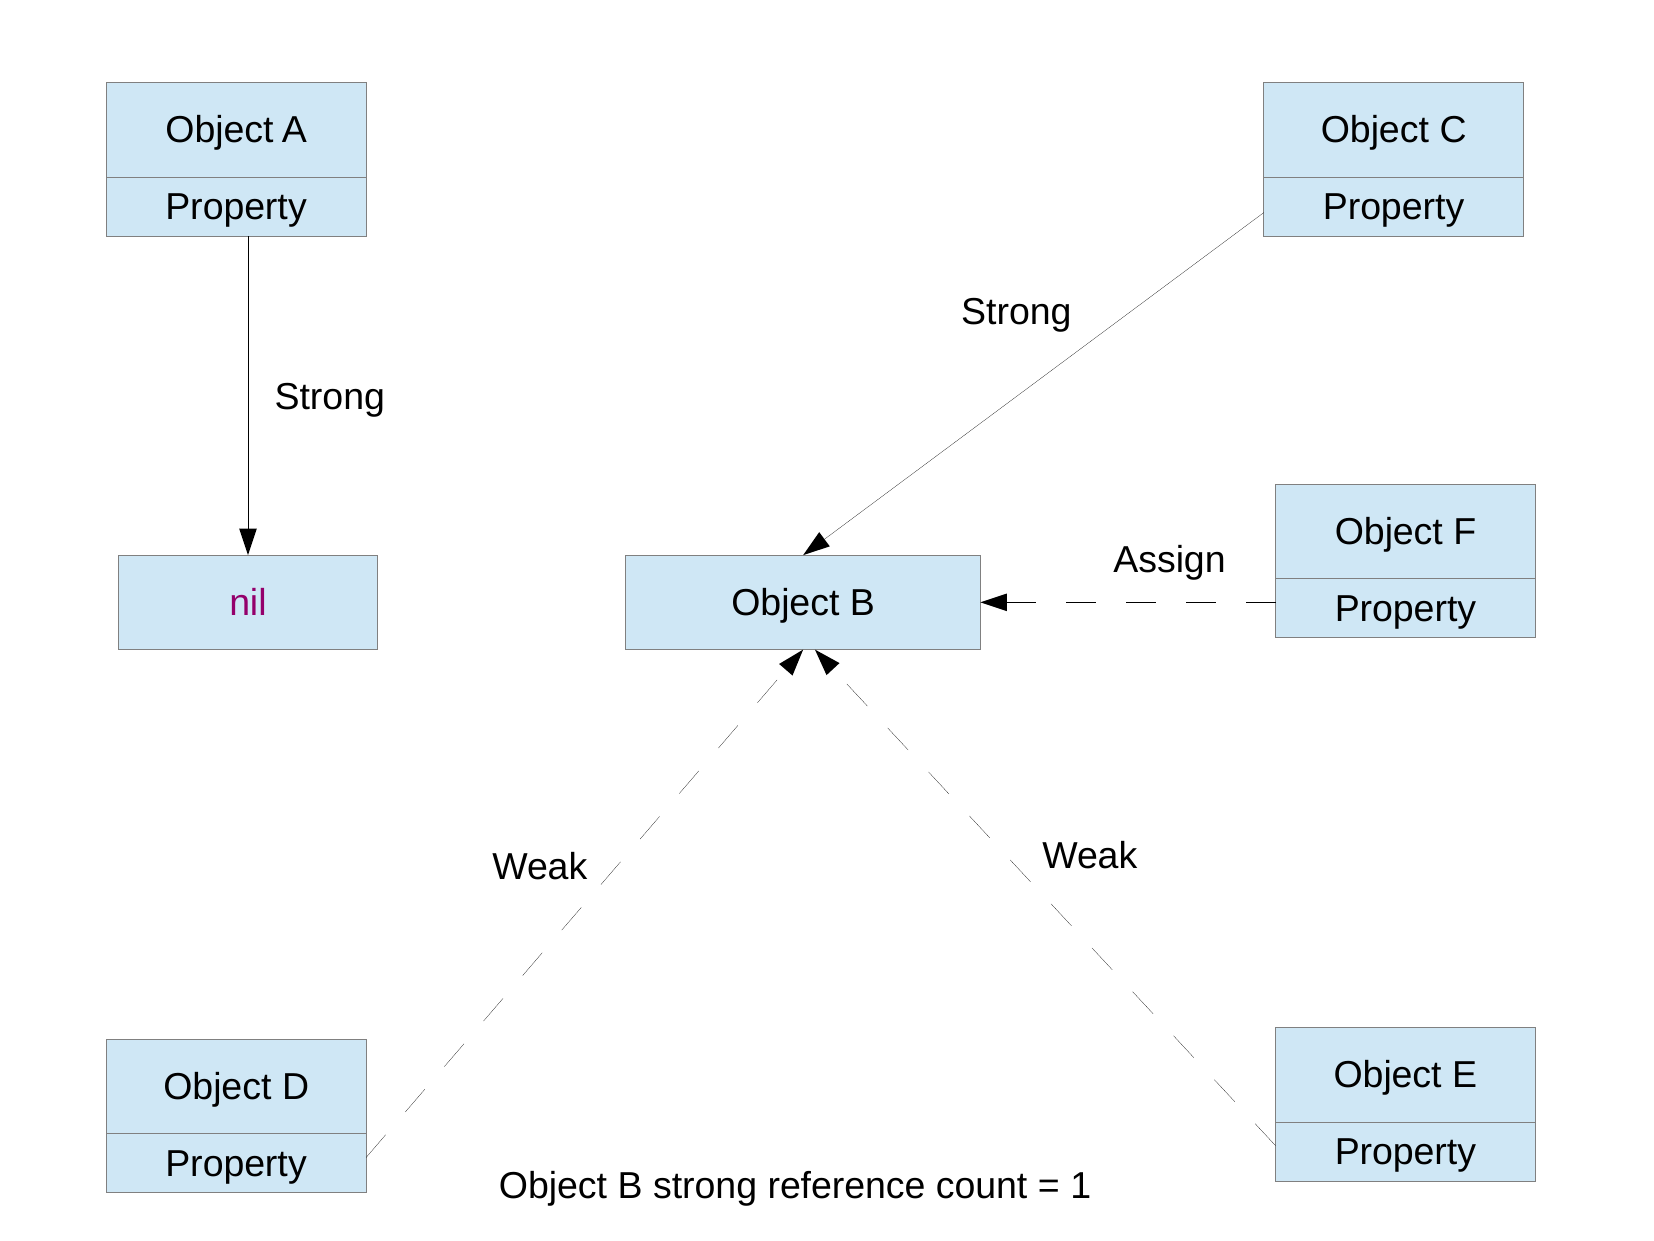

Object A
Object C
Property
Property
Strong
Strong
Object F
Assign
nil
Object B
Property
Weak
Weak
Object E
Object D
Property
Property
Object B strong reference count = 1